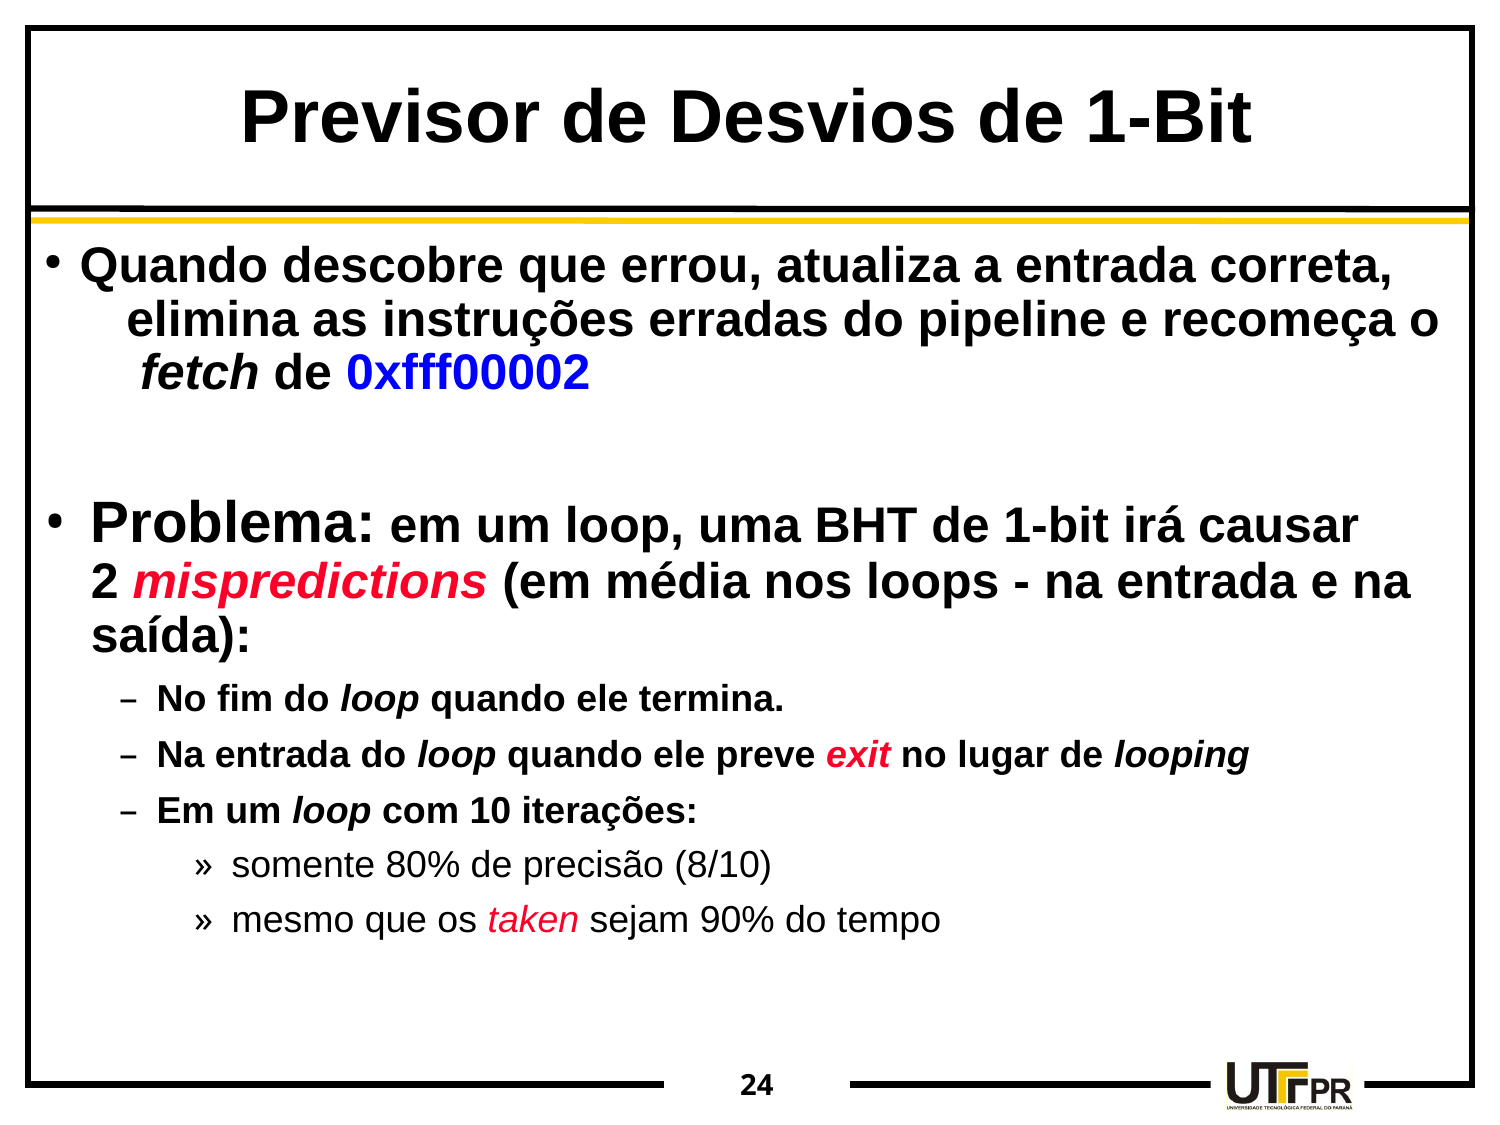

Previsor de Desvios de 1-Bit
# Quando descobre que errou, atualiza a entrada correta, elimina as instruções erradas do pipeline e recomeça o fetch de 0xfff00002
Problema: em um loop, uma BHT de 1-bit irá causar
2 mispredictions (em média nos loops - na entrada e na saída):
No fim do loop quando ele termina.
Na entrada do loop quando ele preve exit no lugar de looping
Em um loop com 10 iterações:
somente 80% de precisão (8/10)
mesmo que os taken sejam 90% do tempo